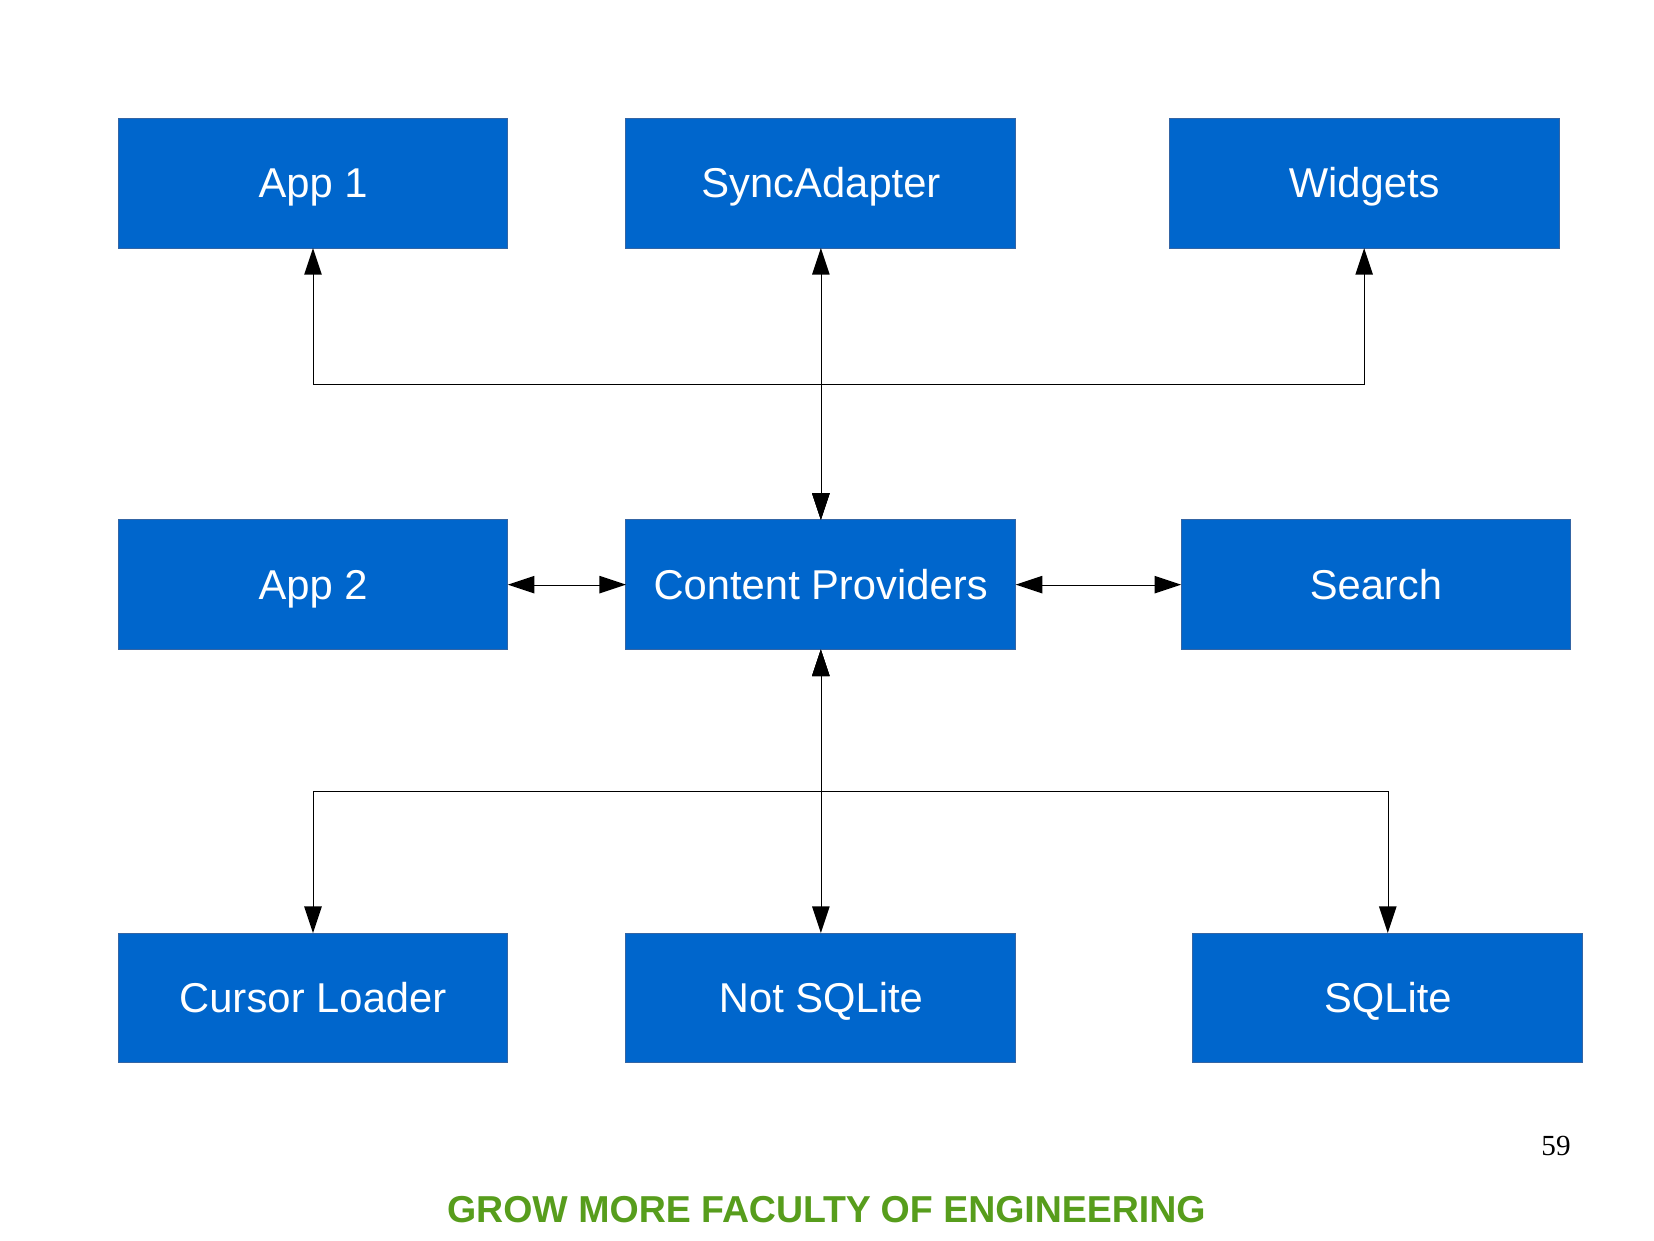

App 1
SyncAdapter
Widgets
App 2
Content Providers
Search
Cursor Loader
Not SQLite
SQLite
59